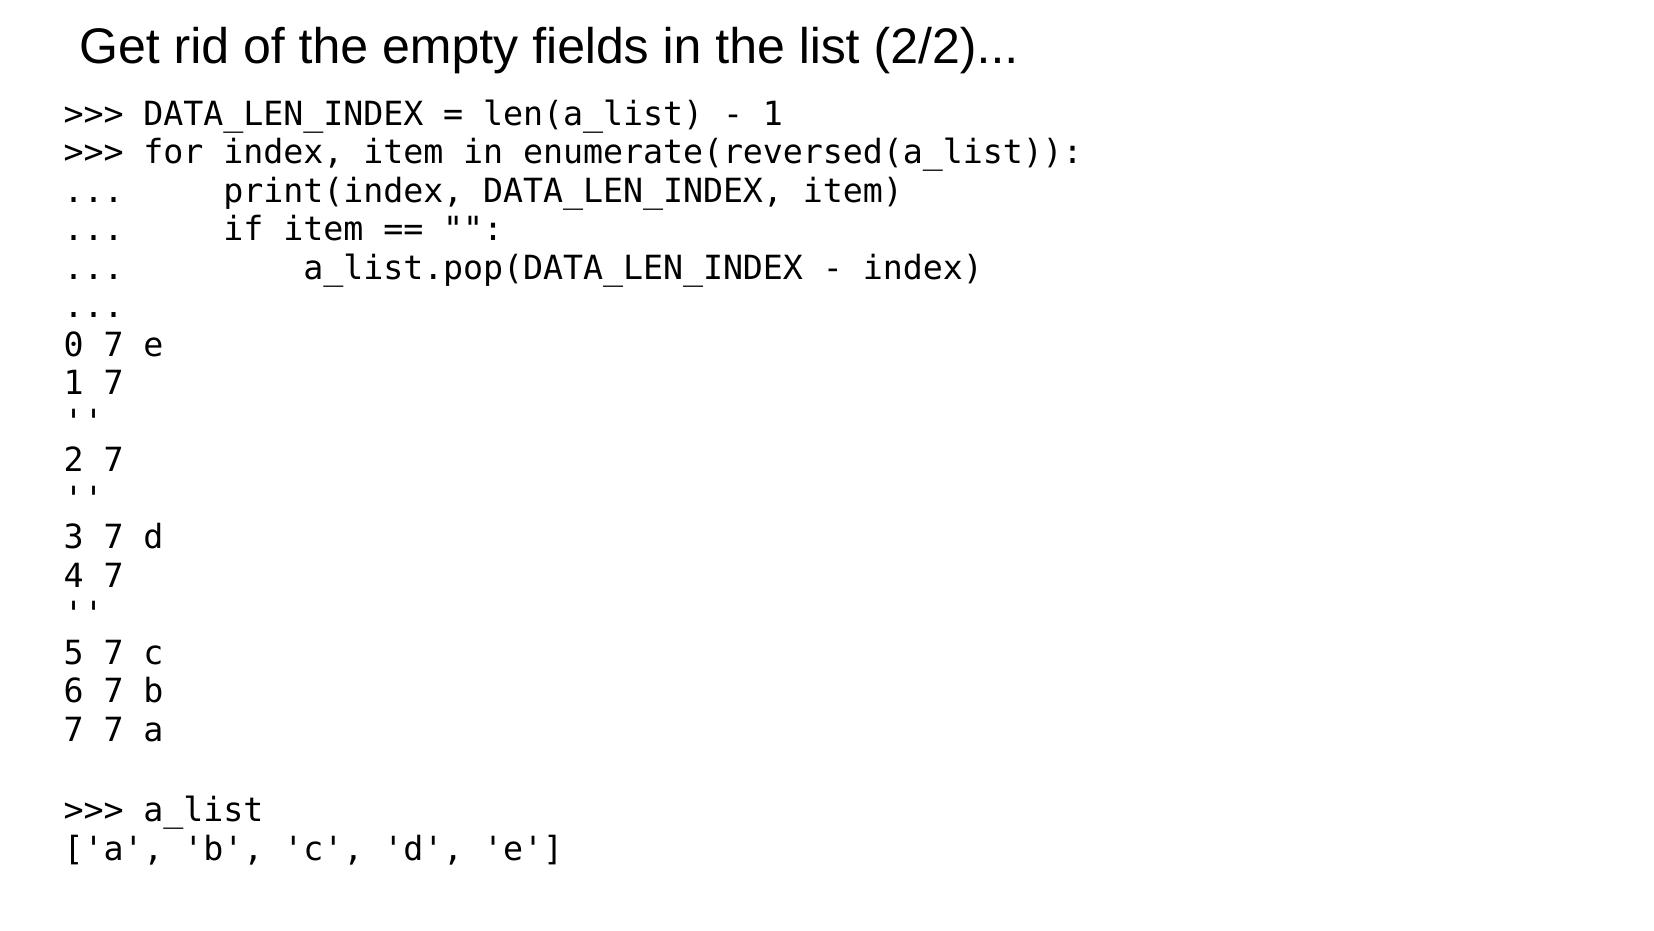

# Get rid of the empty fields in the list (2/2)...
>>> DATA_LEN_INDEX = len(a_list) - 1
>>> for index, item in enumerate(reversed(a_list)):
... print(index, DATA_LEN_INDEX, item)
... if item == "":
... a_list.pop(DATA_LEN_INDEX - index)
...
0 7 e
1 7
''
2 7
''
3 7 d
4 7
''
5 7 c
6 7 b
7 7 a
>>> a_list
['a', 'b', 'c', 'd', 'e']